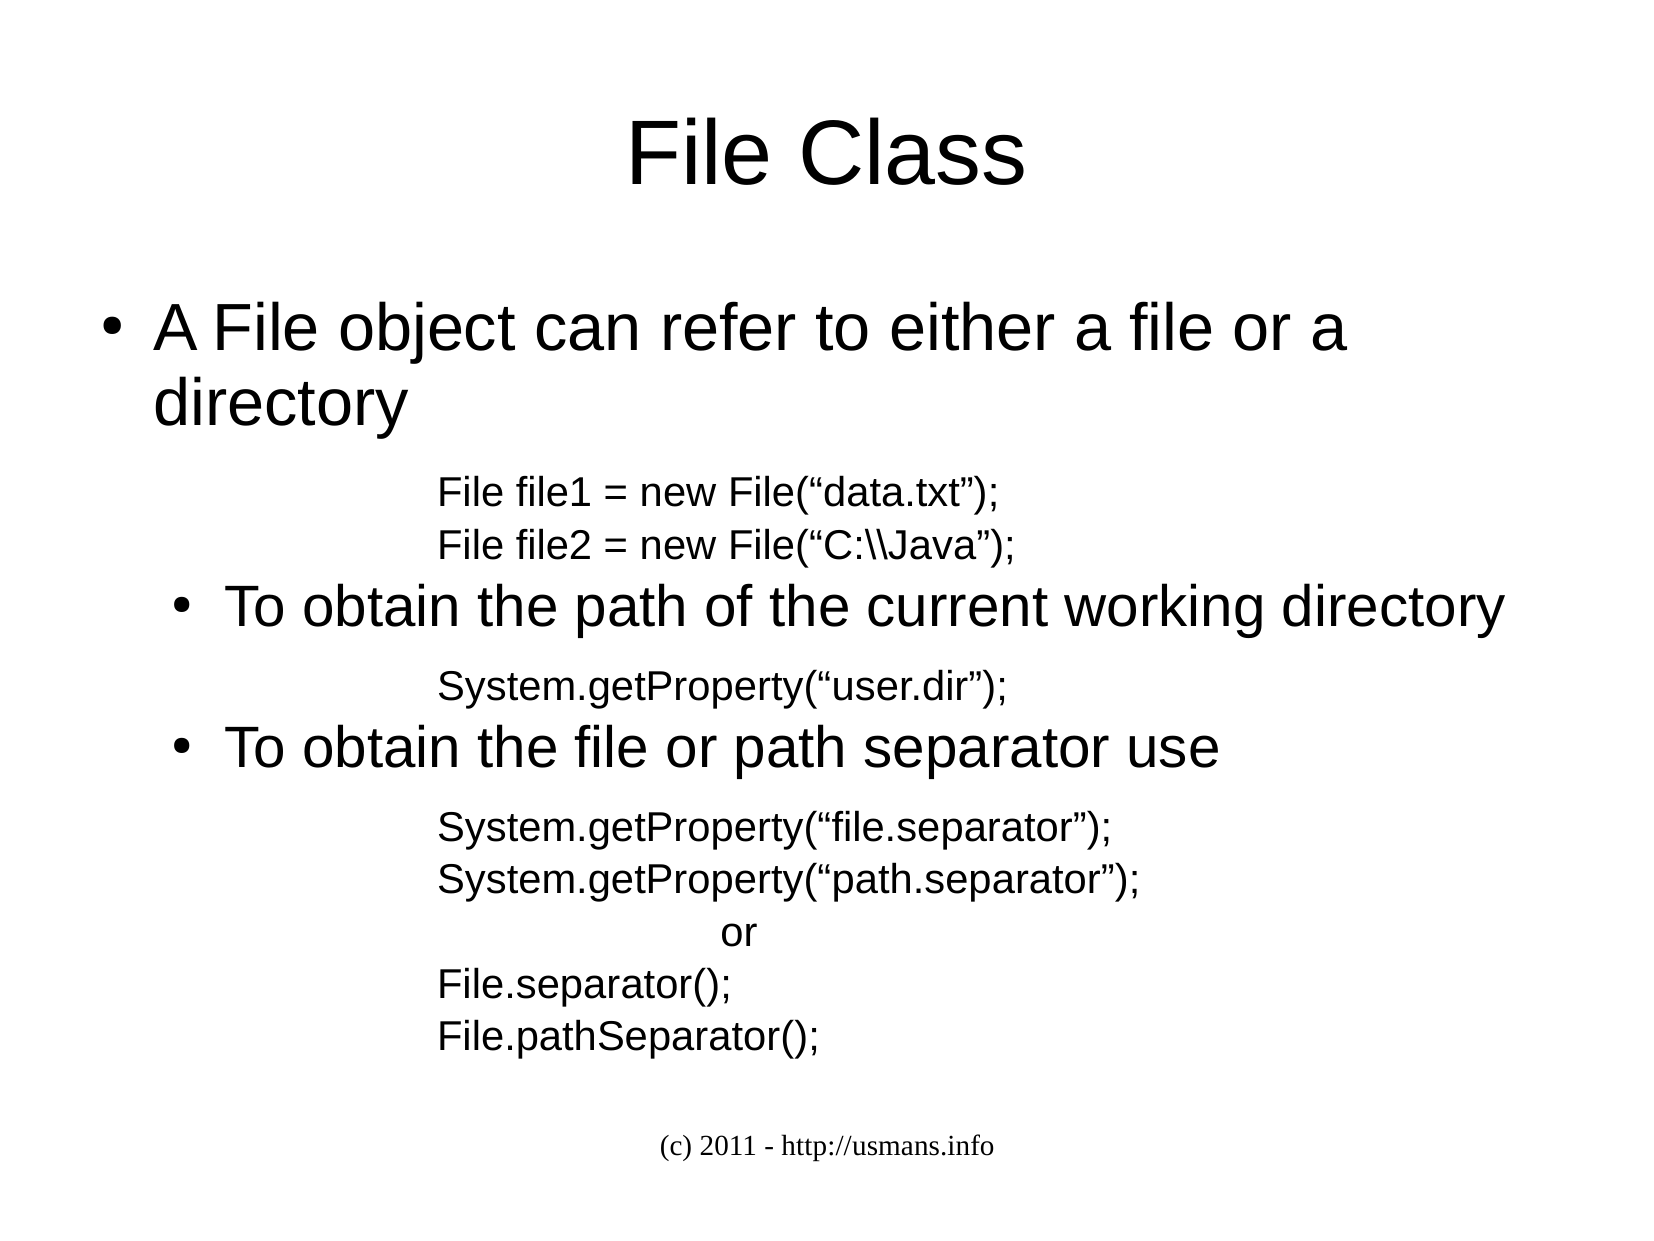

# File Class
A File object can refer to either a file or a directory
File file1 = new File(“data.txt”);
File file2 = new File(“C:\\Java”);
To obtain the path of the current working directory
System.getProperty(“user.dir”);
To obtain the file or path separator use
System.getProperty(“file.separator”);
System.getProperty(“path.separator”);
or
File.separator();
File.pathSeparator();
(c) 2011 - http://usmans.info